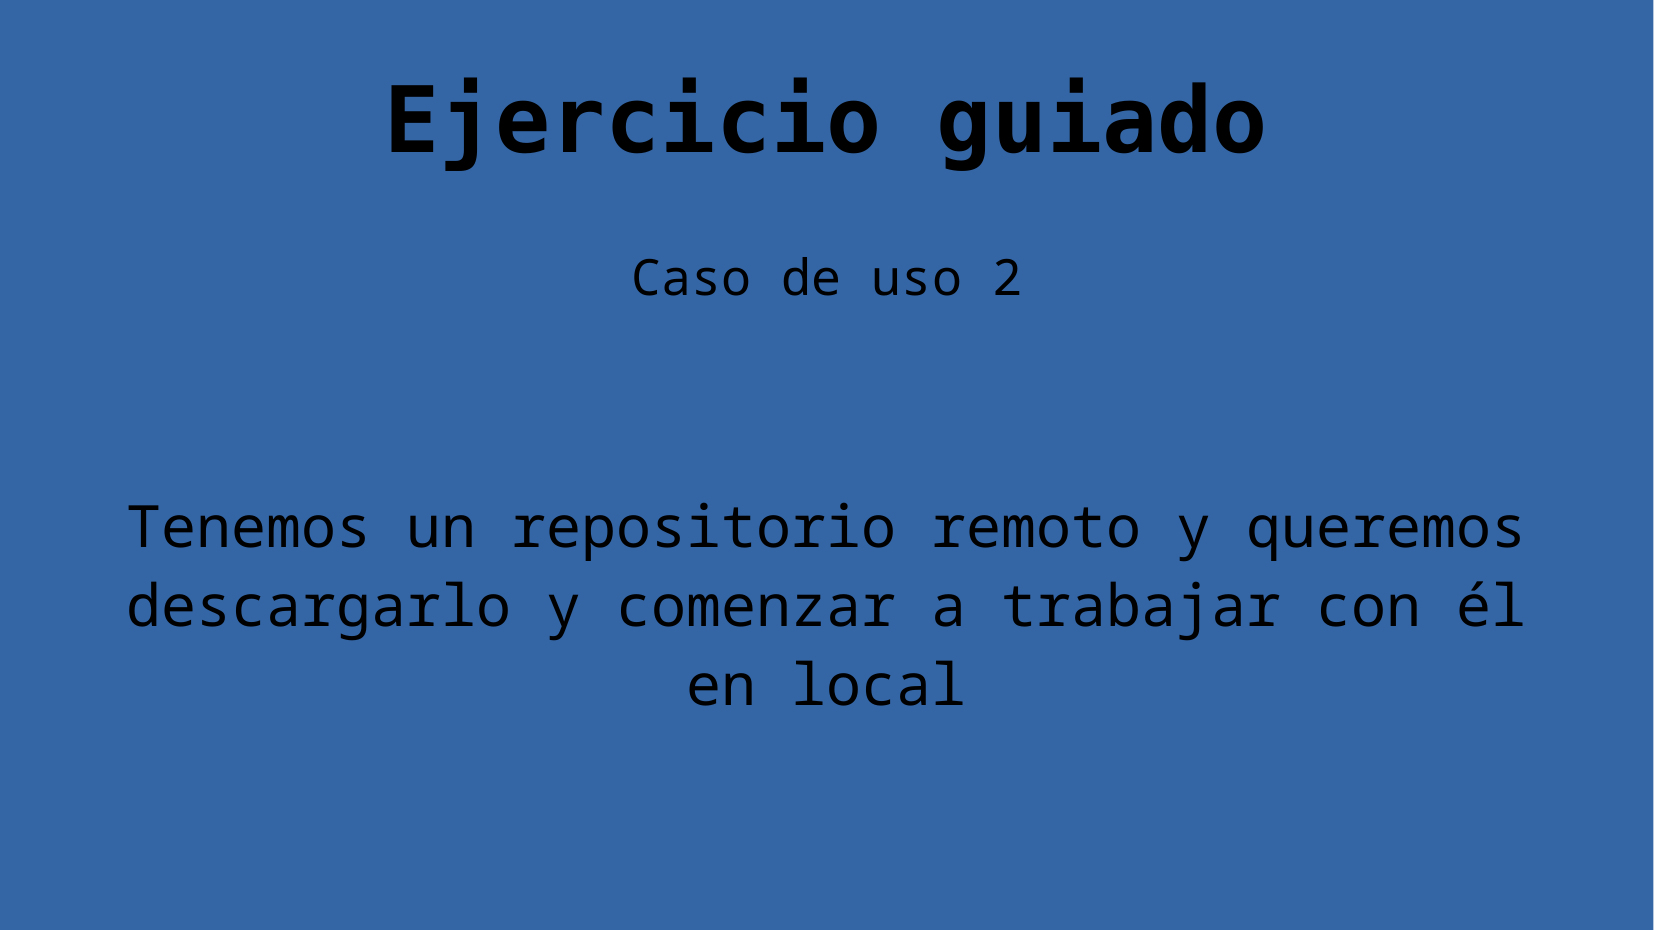

# Ejercicio guiado Caso de uso 2
Tenemos un repositorio remoto y queremos descargarlo y comenzar a trabajar con él en local